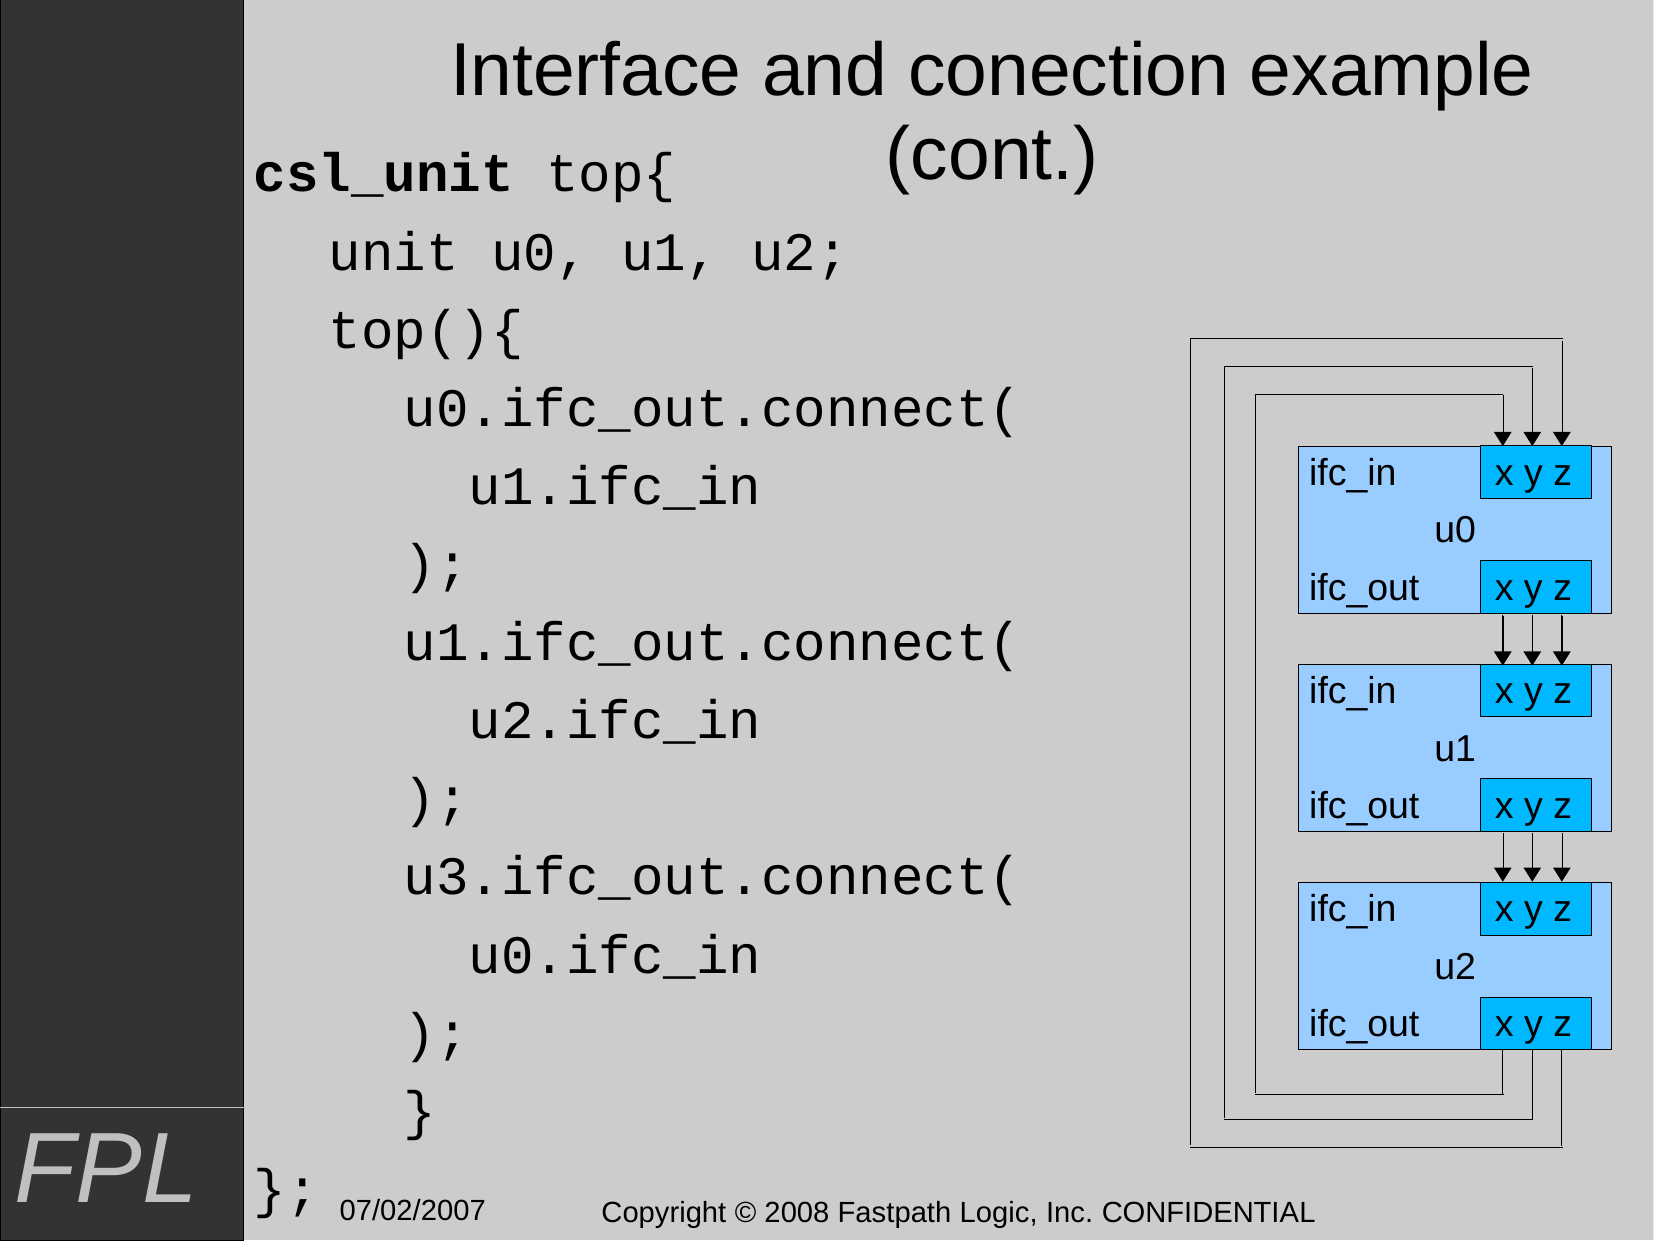

# Interface and conection example (cont.)
csl_unit top{
unit u0, u1, u2;
top(){
u0.ifc_out.connect(
 u1.ifc_in
);
u1.ifc_out.connect(
 u2.ifc_in
);
u3.ifc_out.connect(
 u0.ifc_in
);
}
};
ifc_in
x y z
u
ifc_out
x y z
ifc_in
x y z
u0
ifc_out
x y z
ifc_in
x y z
u
ifc_out
x y z
ifc_in
x y z
u1
ifc_out
x y z
ifc_in
x y z
u
ifc_out
x y z
ifc_in
x y z
u2
ifc_out
x y z
07/02/2007
© 2007 FASTPATH LOGIC INC.